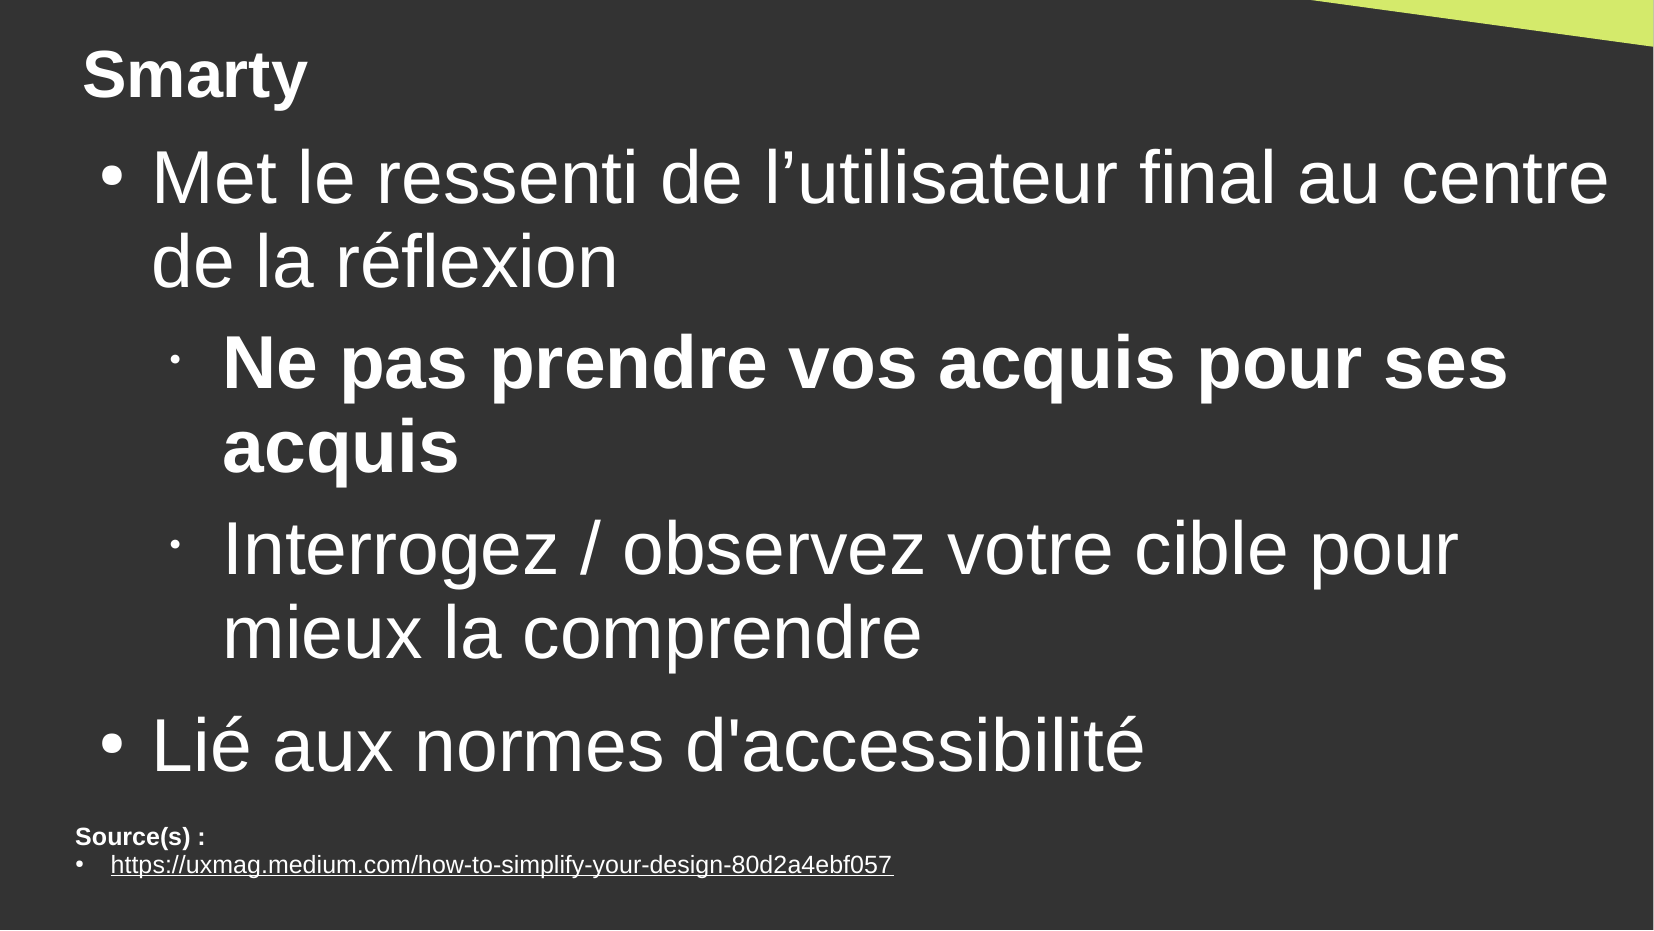

# Smarty
Met le ressenti de l’utilisateur final au centre de la réflexion
Ne pas prendre vos acquis pour ses acquis
Interrogez / observez votre cible pour mieux la comprendre
Lié aux normes d'accessibilité
Source(s) :
https://uxmag.medium.com/how-to-simplify-your-design-80d2a4ebf057